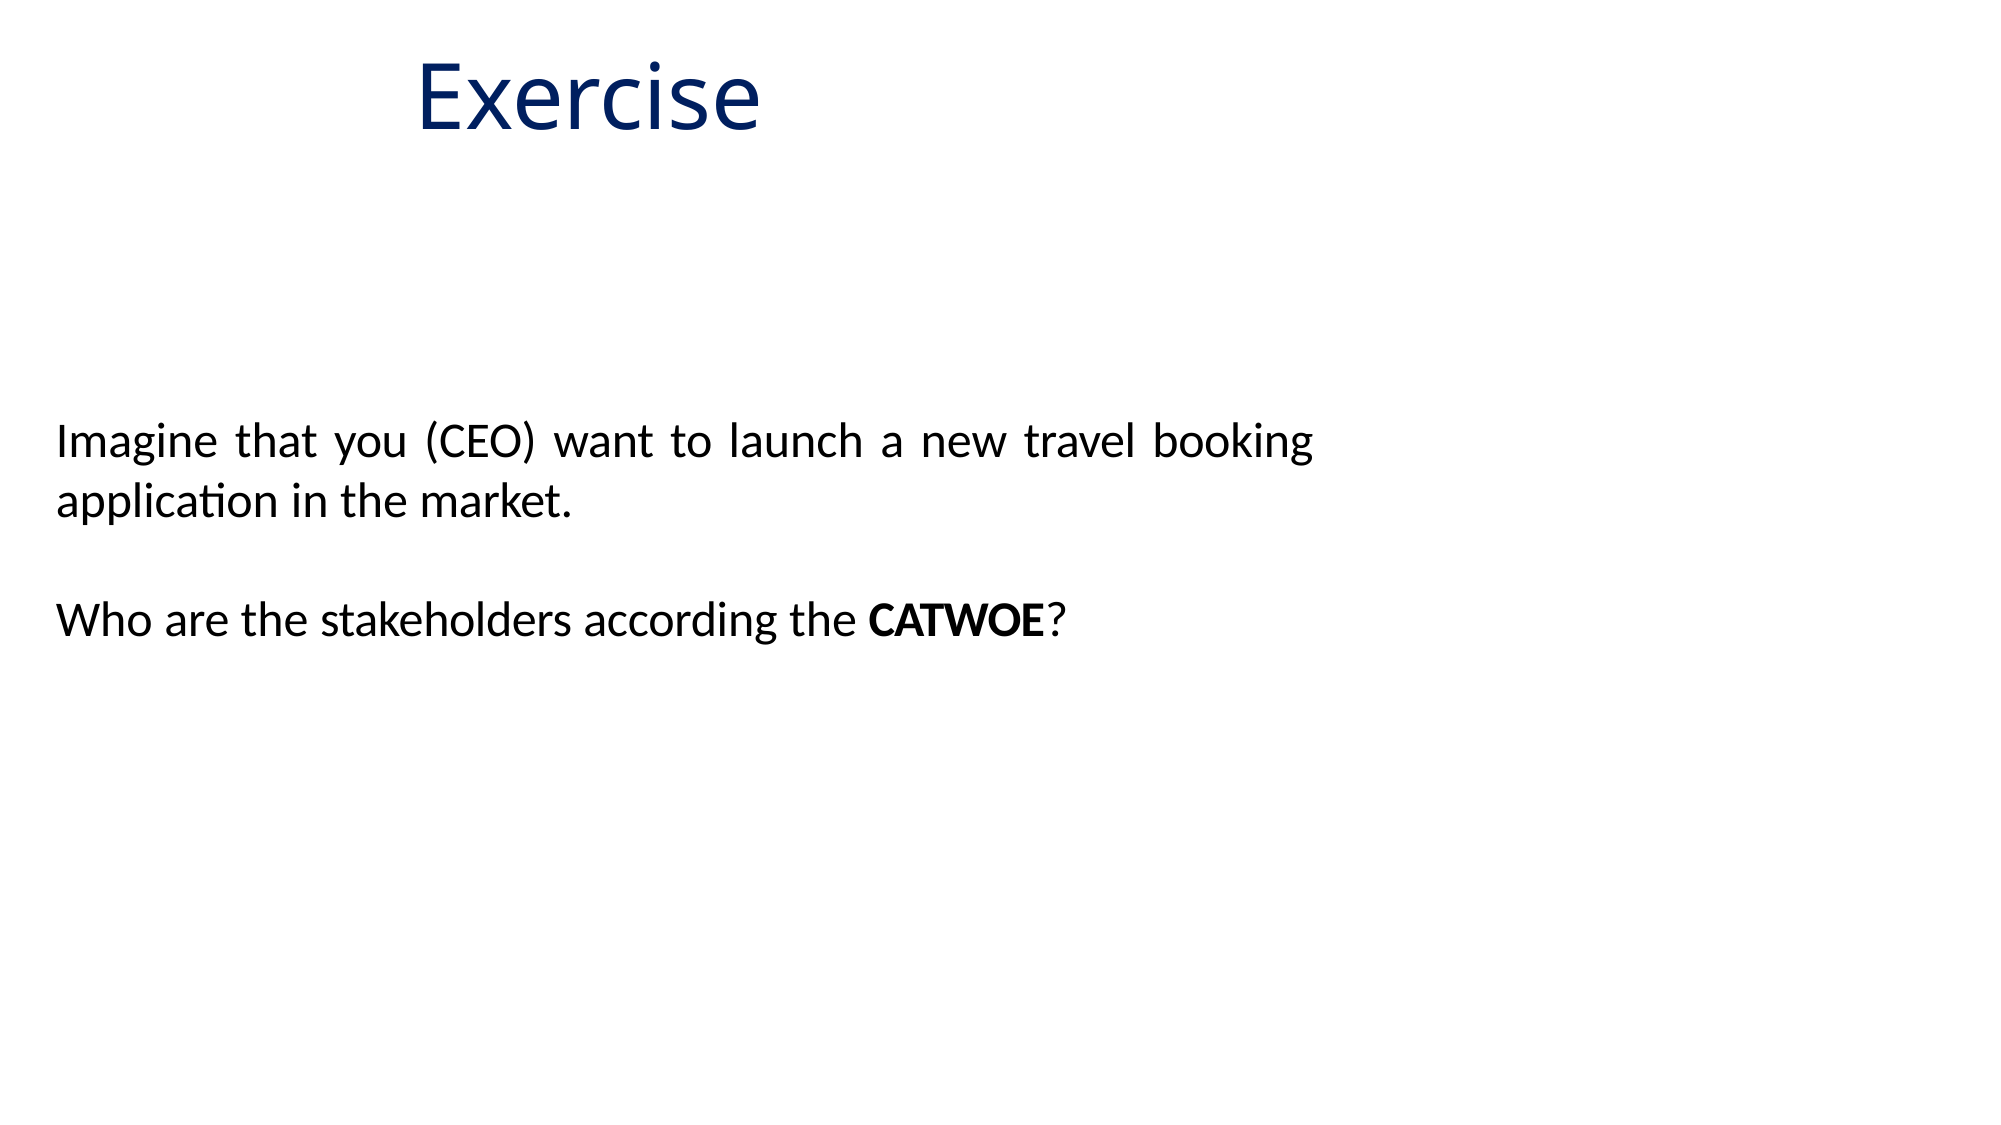

# Exercise
Imagine that you (CEO) want to launch a new travel booking application in the market.
Who are the stakeholders according the CATWOE?